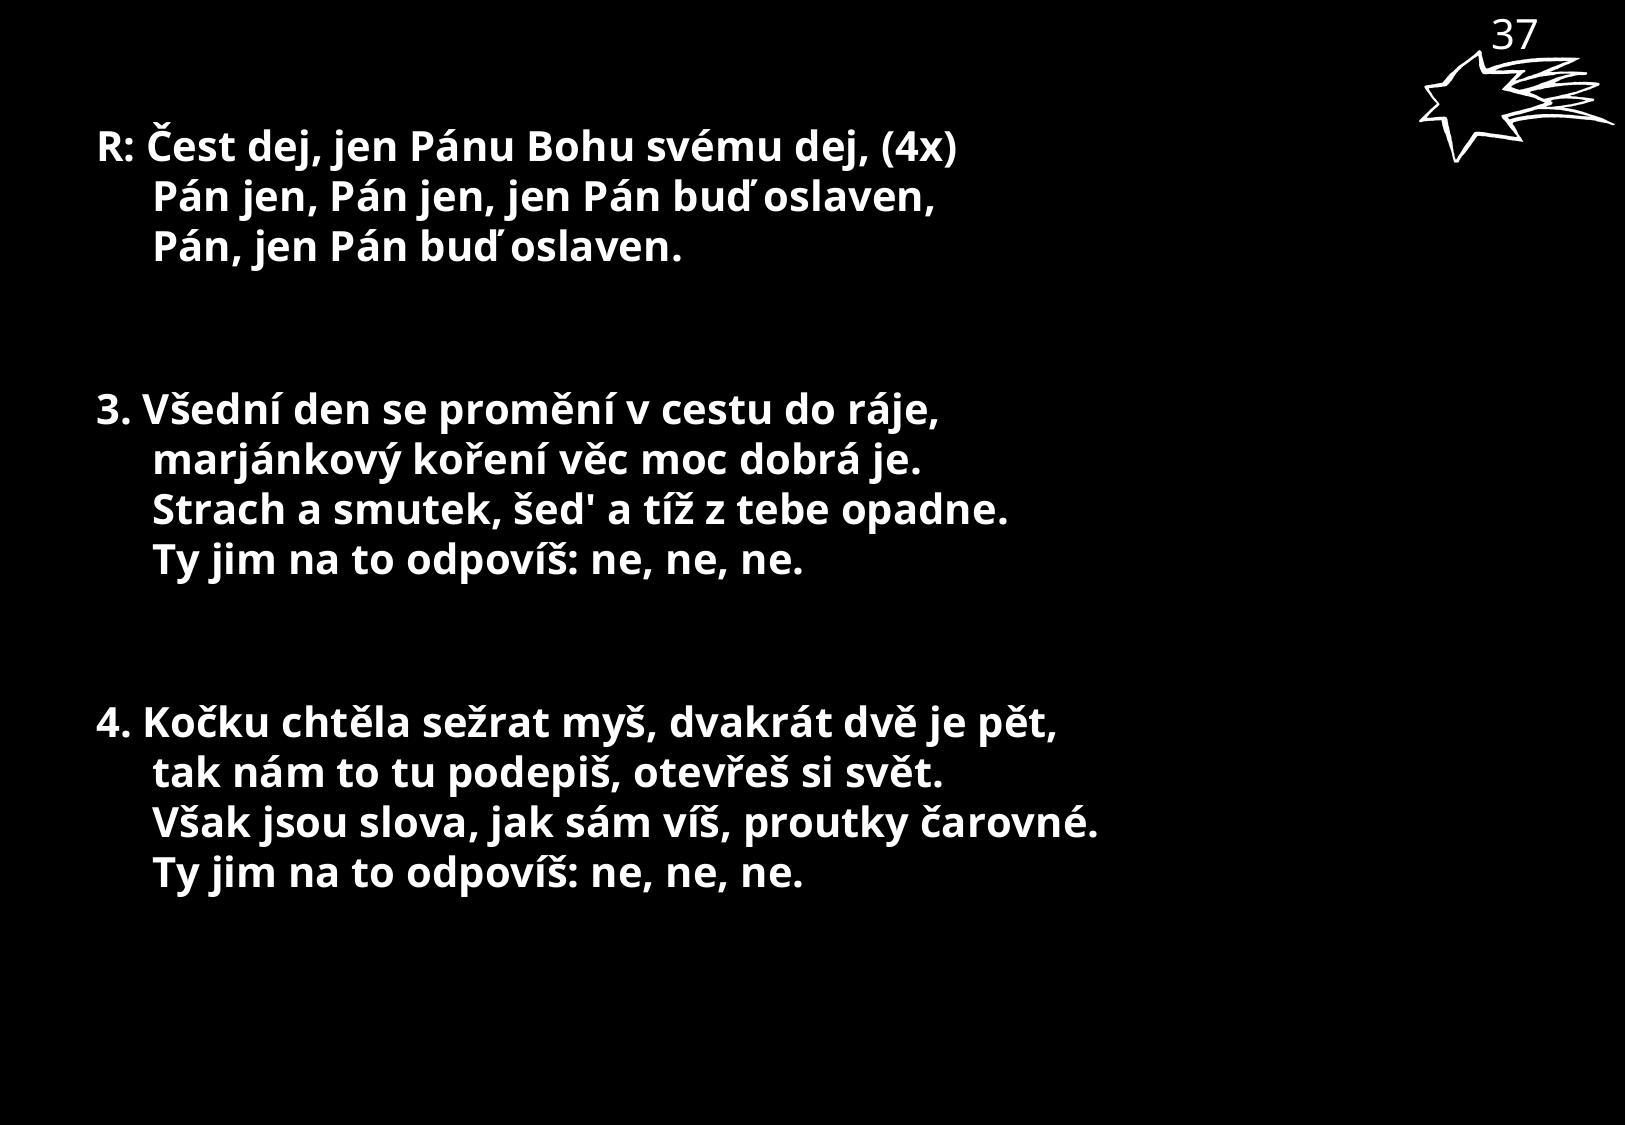

37
# R: Čest dej, jen Pánu Bohu svému dej, (4x) Pán jen, Pán jen, jen Pán buď oslaven, Pán, jen Pán buď oslaven.
3. Všední den se promění v cestu do ráje,
marjánkový koření věc moc dobrá je.
Strach a smutek, šed' a tíž z tebe opadne.
Ty jim na to odpovíš: ne, ne, ne.
4. Kočku chtěla sežrat myš, dvakrát dvě je pět,
tak nám to tu podepiš, otevřeš si svět.
Však jsou slova, jak sám víš, proutky čarovné.
Ty jim na to odpovíš: ne, ne, ne.